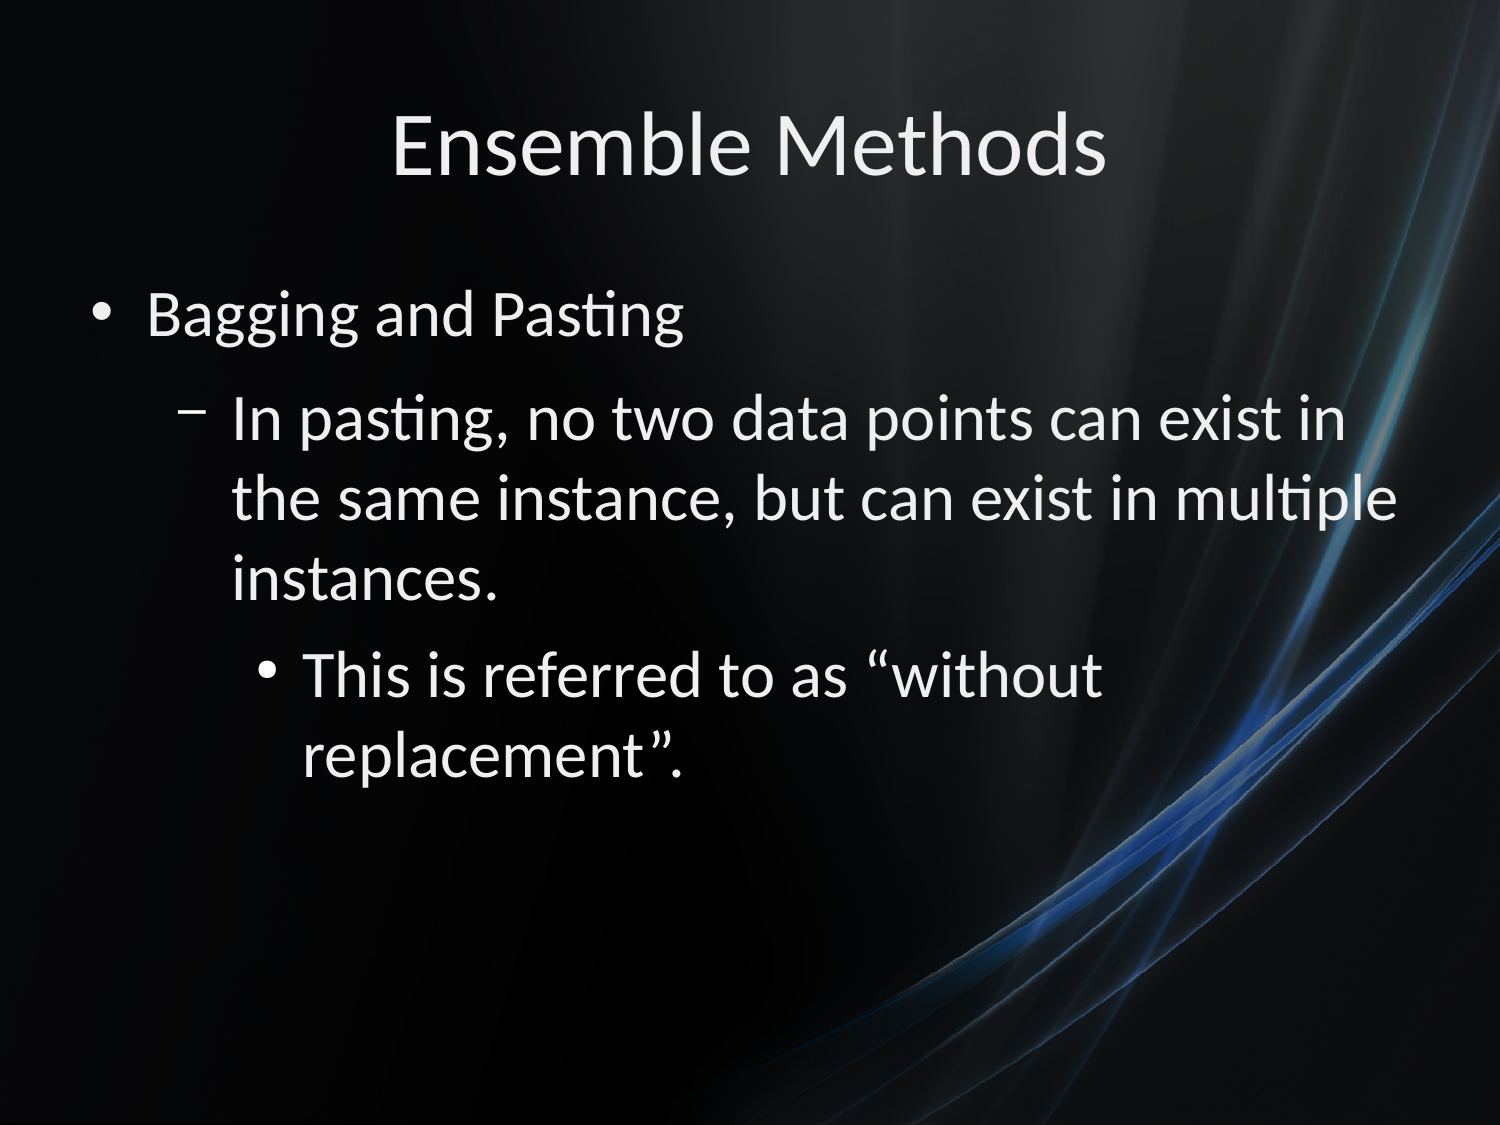

# Ensemble Methods
Bagging and Pasting
In pasting, no two data points can exist in the same instance, but can exist in multiple instances.
This is referred to as “without replacement”.